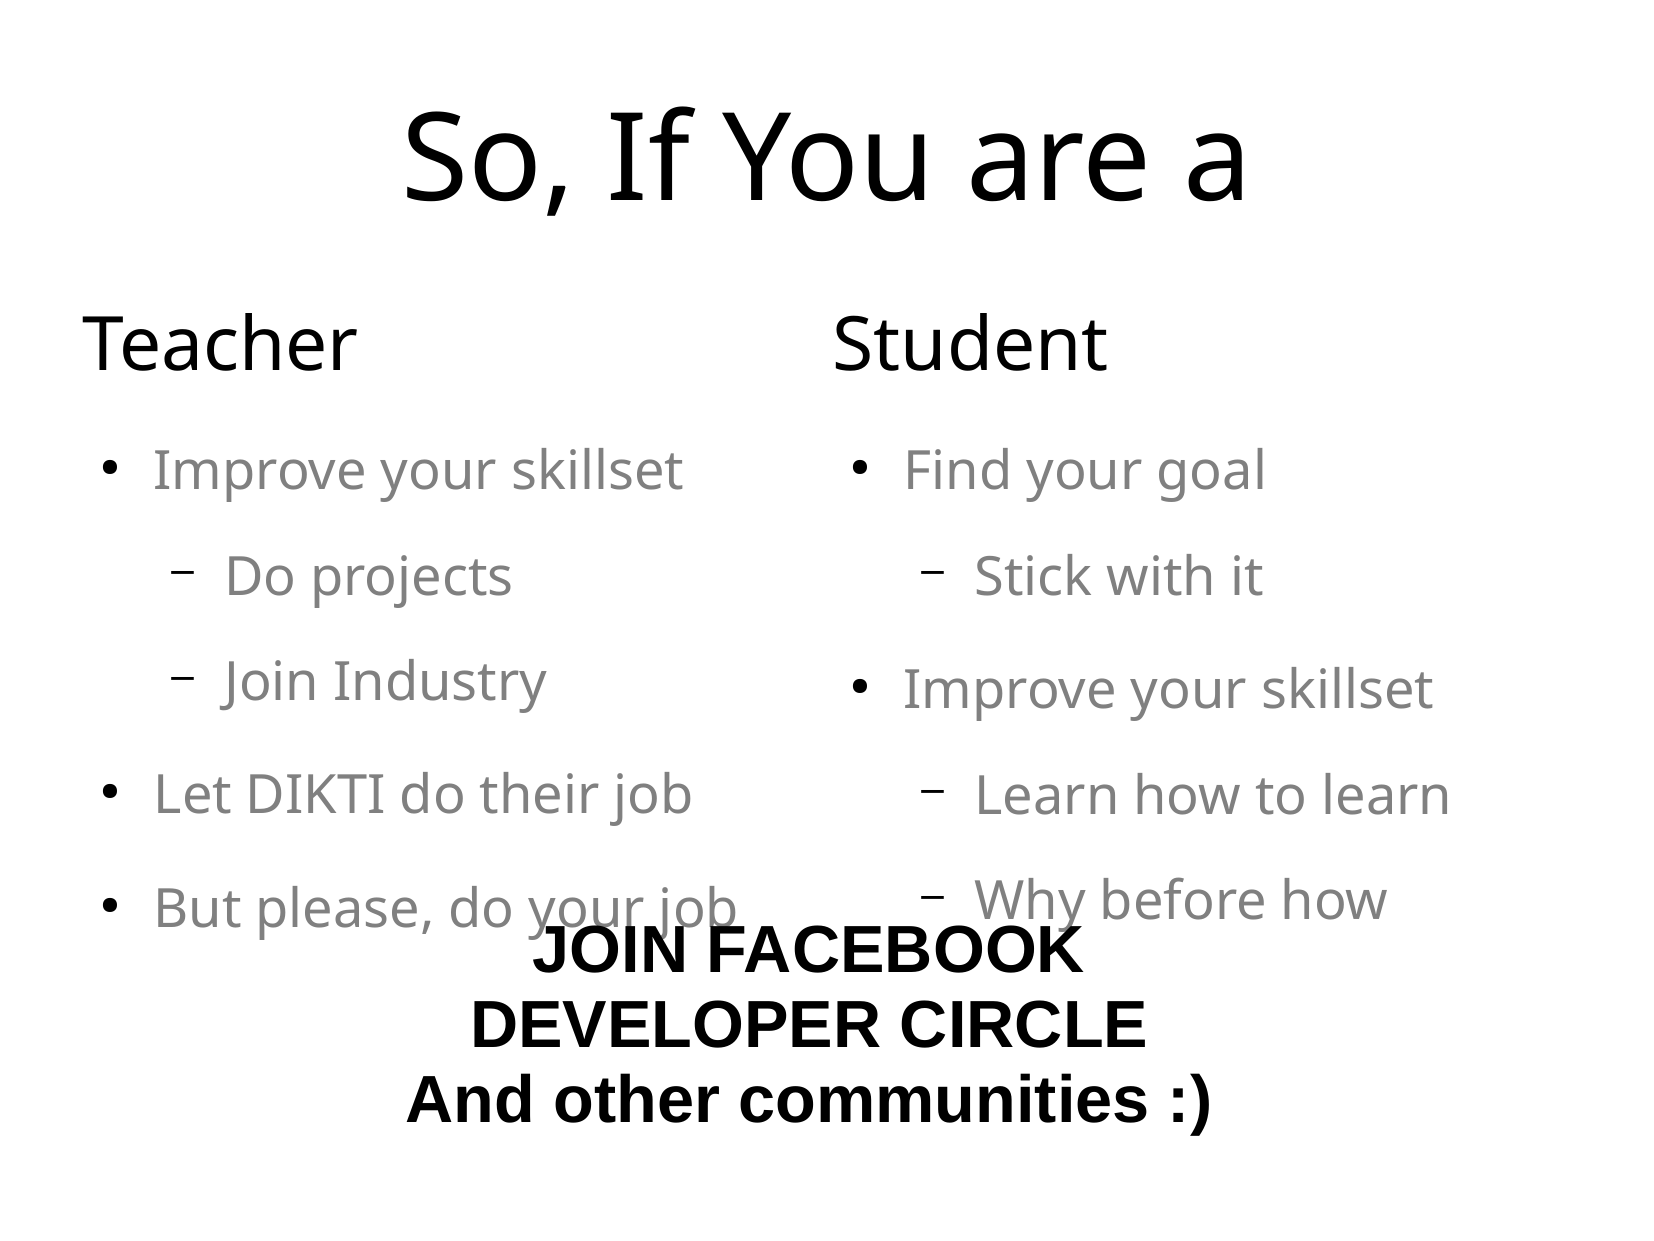

# So, If You are a
Teacher
Improve your skillset
Do projects
Join Industry
Let DIKTI do their job
But please, do your job
Student
Find your goal
Stick with it
Improve your skillset
Learn how to learn
Why before how
JOIN FACEBOOK
DEVELOPER CIRCLE
And other communities :)